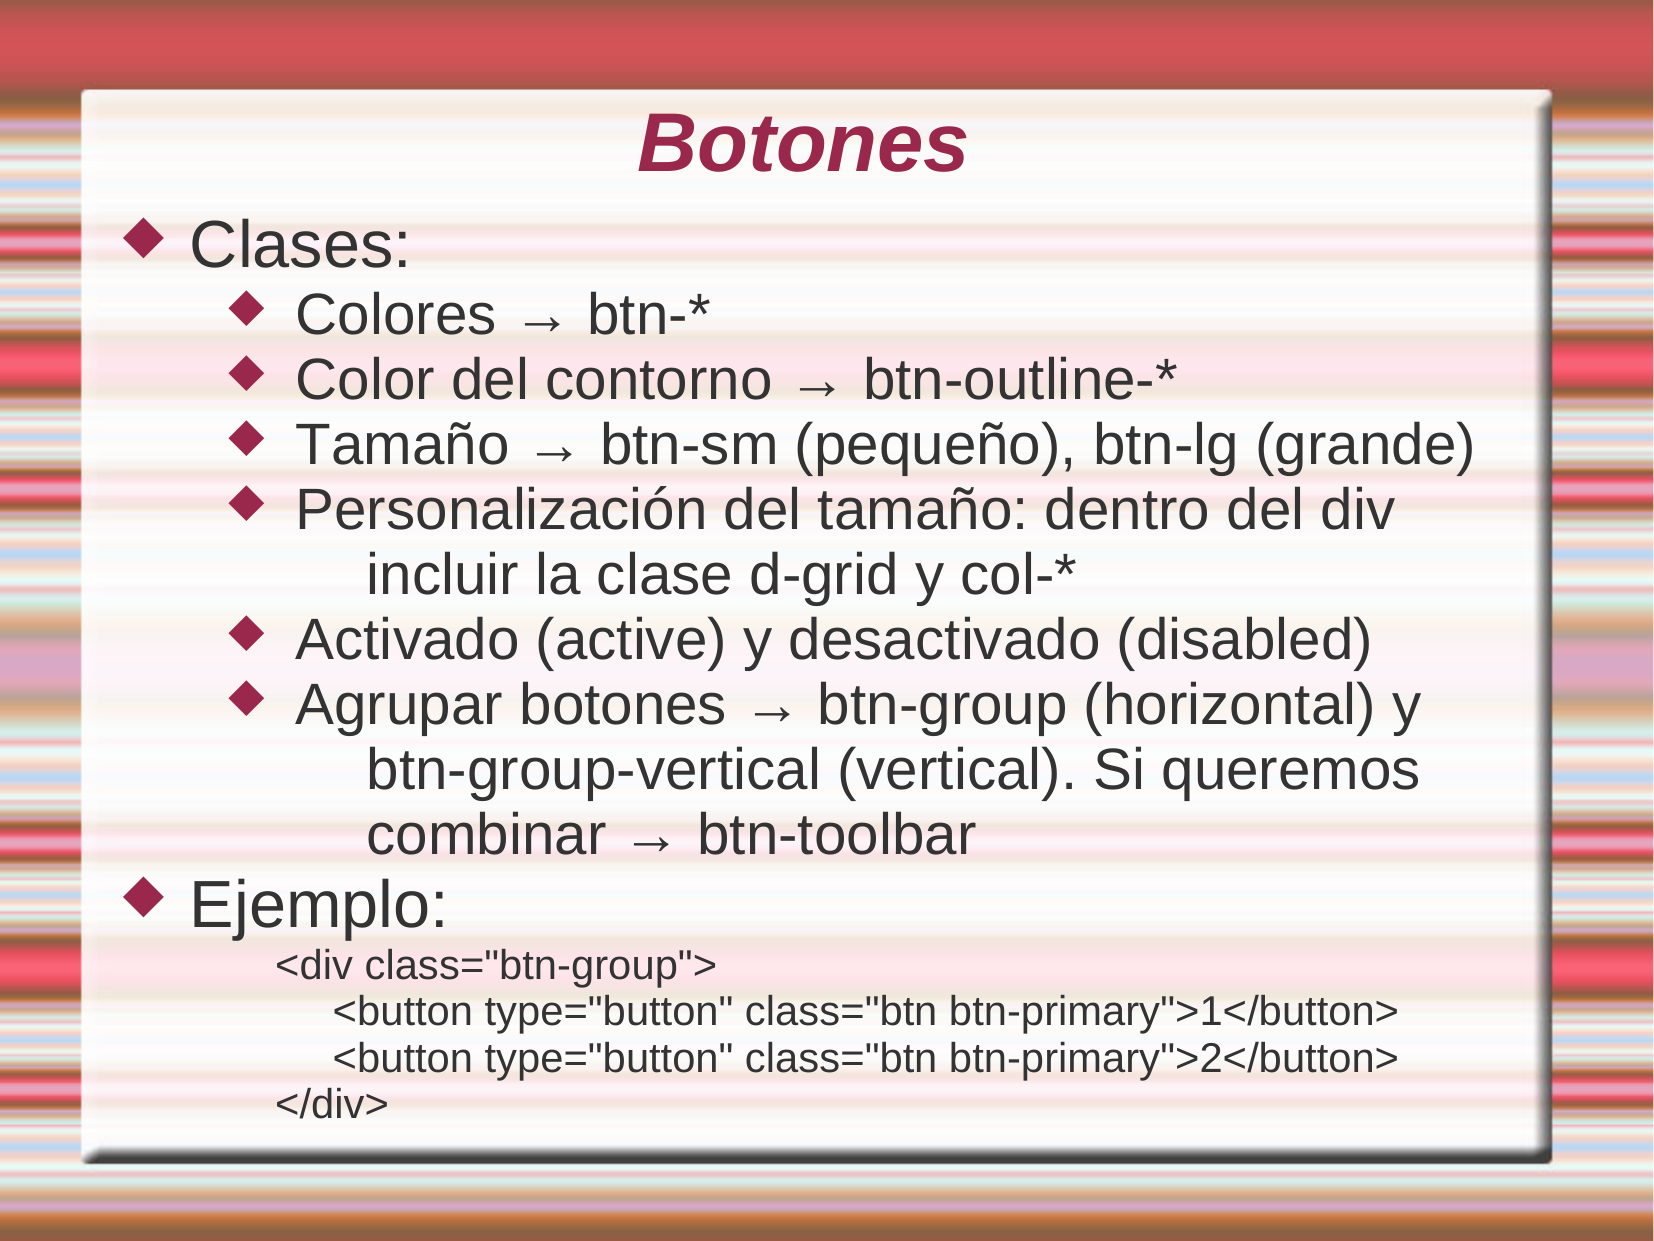

# Botones
Clases:
Colores → btn-*
Color del contorno → btn-outline-*
Tamaño → btn-sm (pequeño), btn-lg (grande)
Personalización del tamaño: dentro del div incluir la clase d-grid y col-*
Activado (active) y desactivado (disabled)
Agrupar botones → btn-group (horizontal) y btn-group-vertical (vertical). Si queremos combinar → btn-toolbar
Ejemplo:
<div class="btn-group">
 <button type="button" class="btn btn-primary">1</button>
 <button type="button" class="btn btn-primary">2</button>
</div>